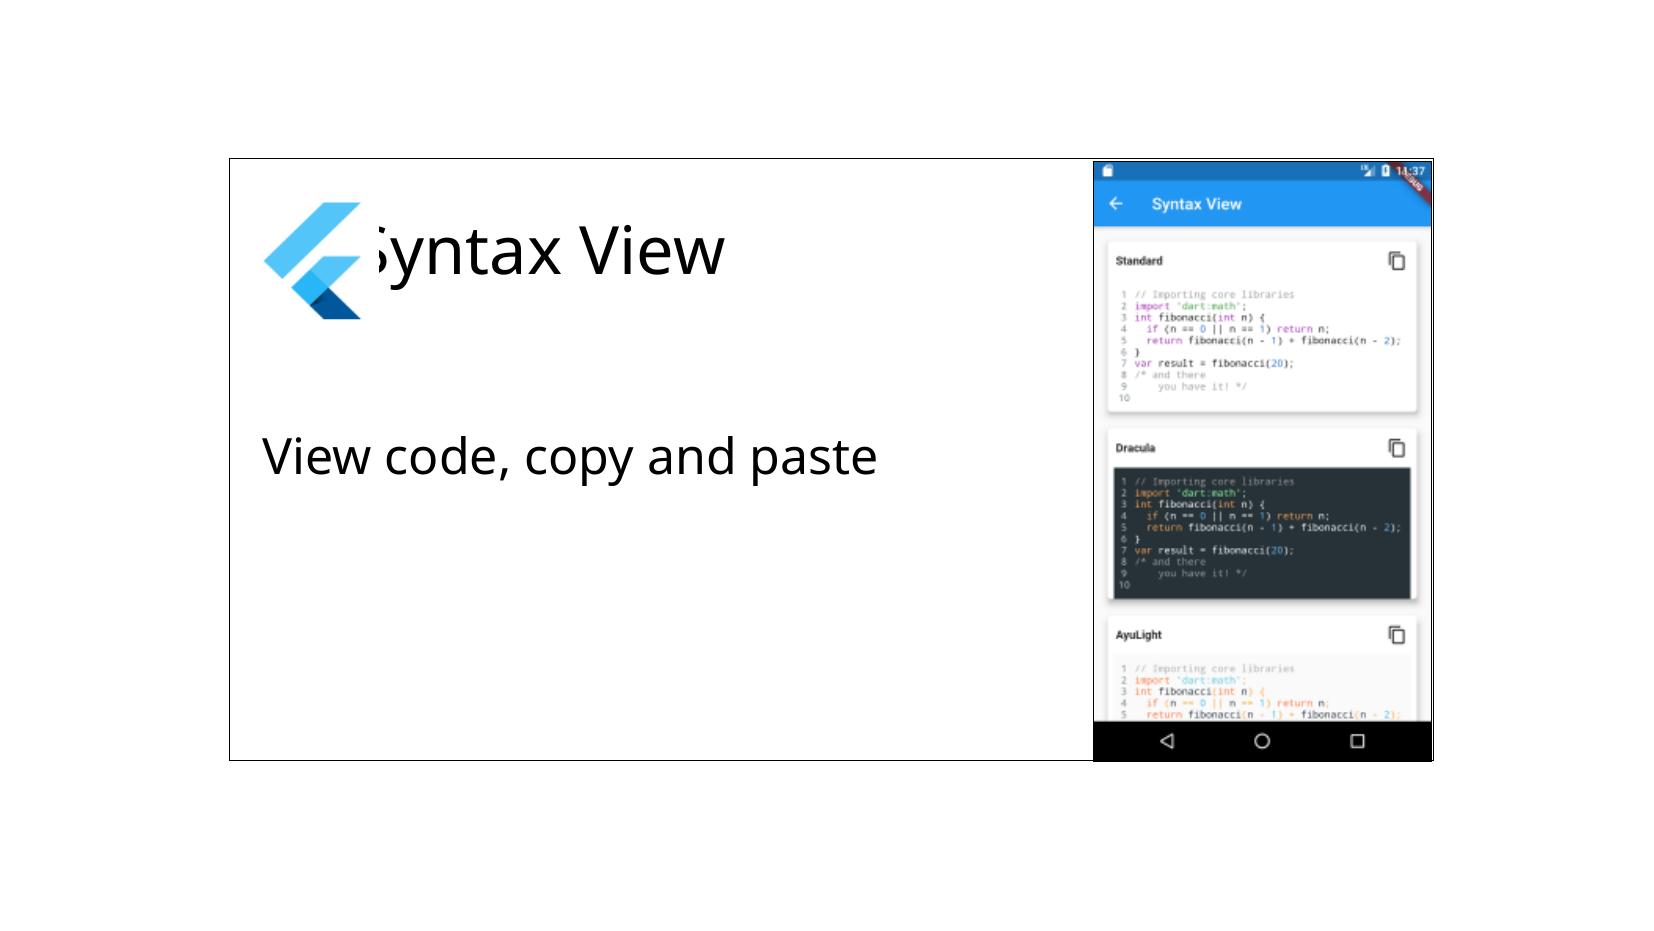

# Syntax View
View code, copy and paste